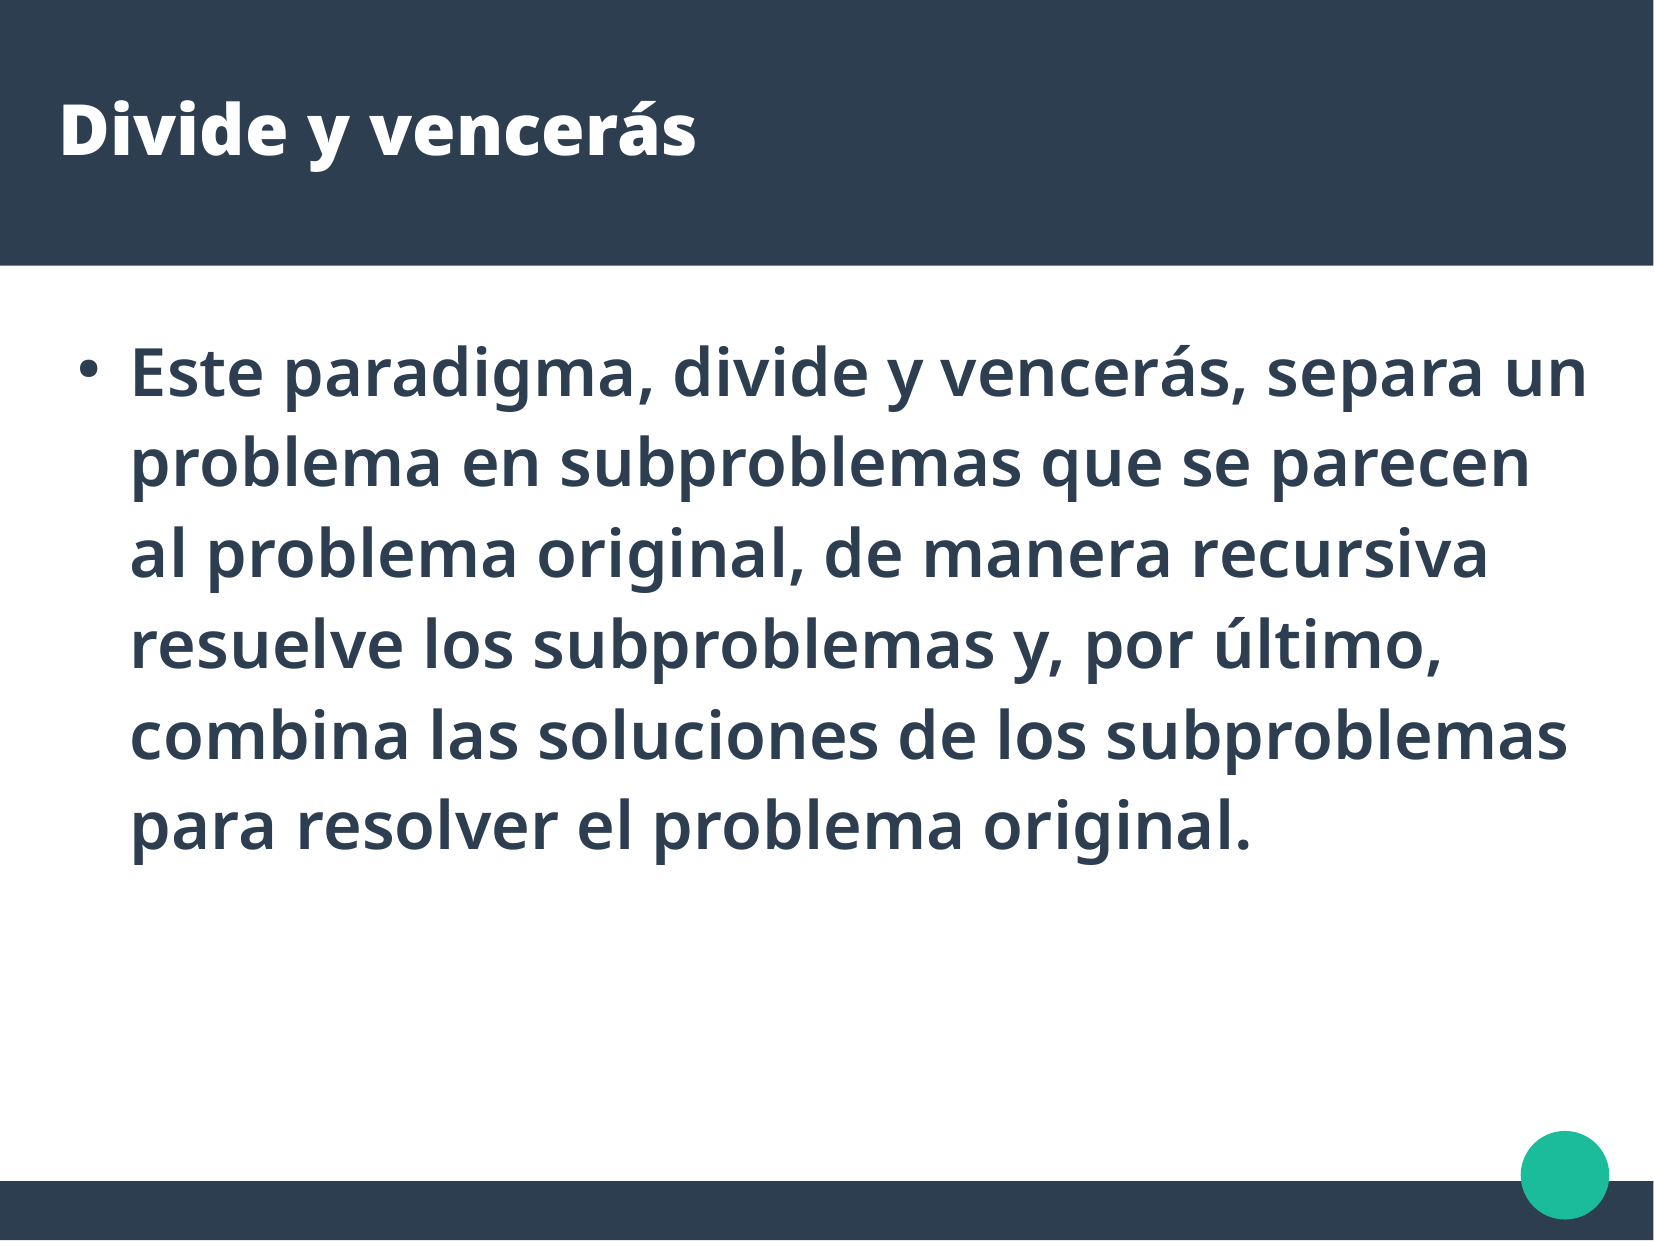

# Divide y vencerás
Este paradigma, divide y vencerás, separa un problema en subproblemas que se parecen al problema original, de manera recursiva resuelve los subproblemas y, por último, combina las soluciones de los subproblemas para resolver el problema original.